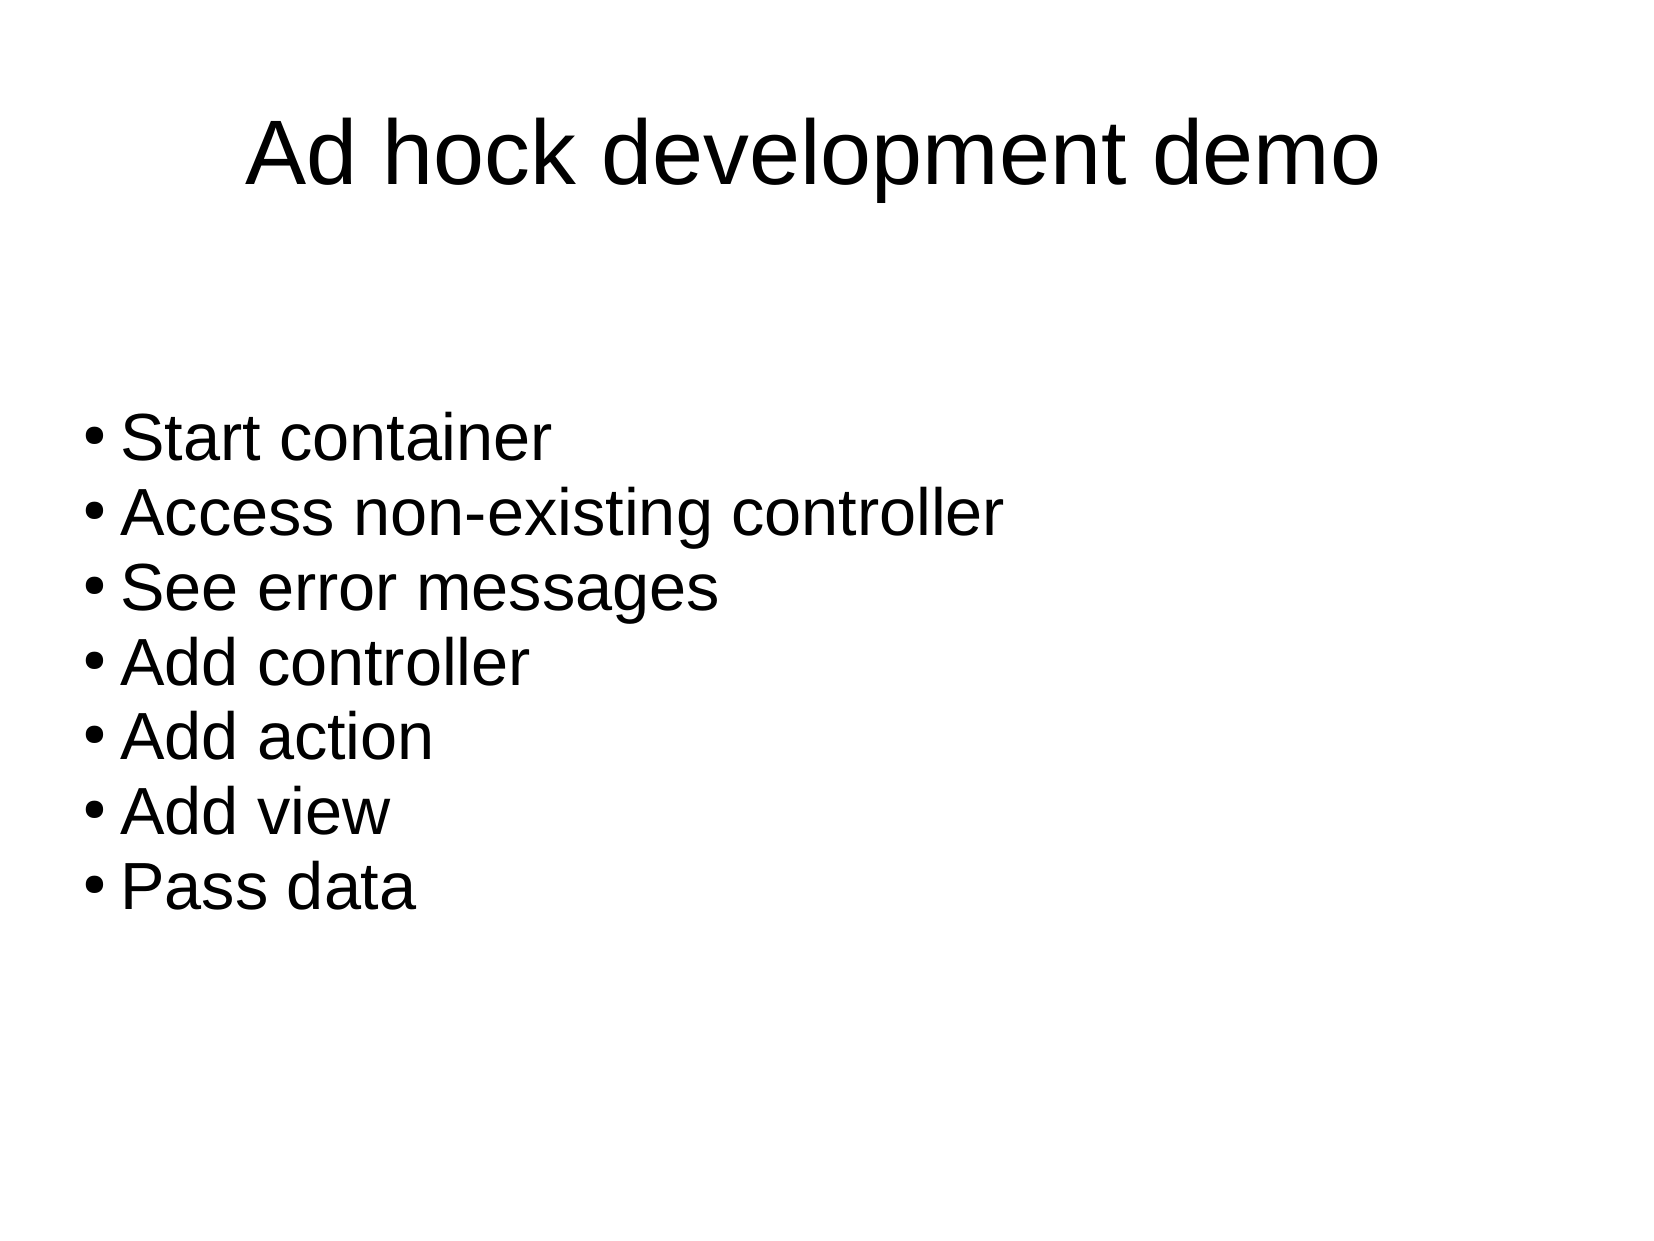

# Ad hock development demo
Start container
Access non-existing controller
See error messages
Add controller
Add action
Add view
Pass data